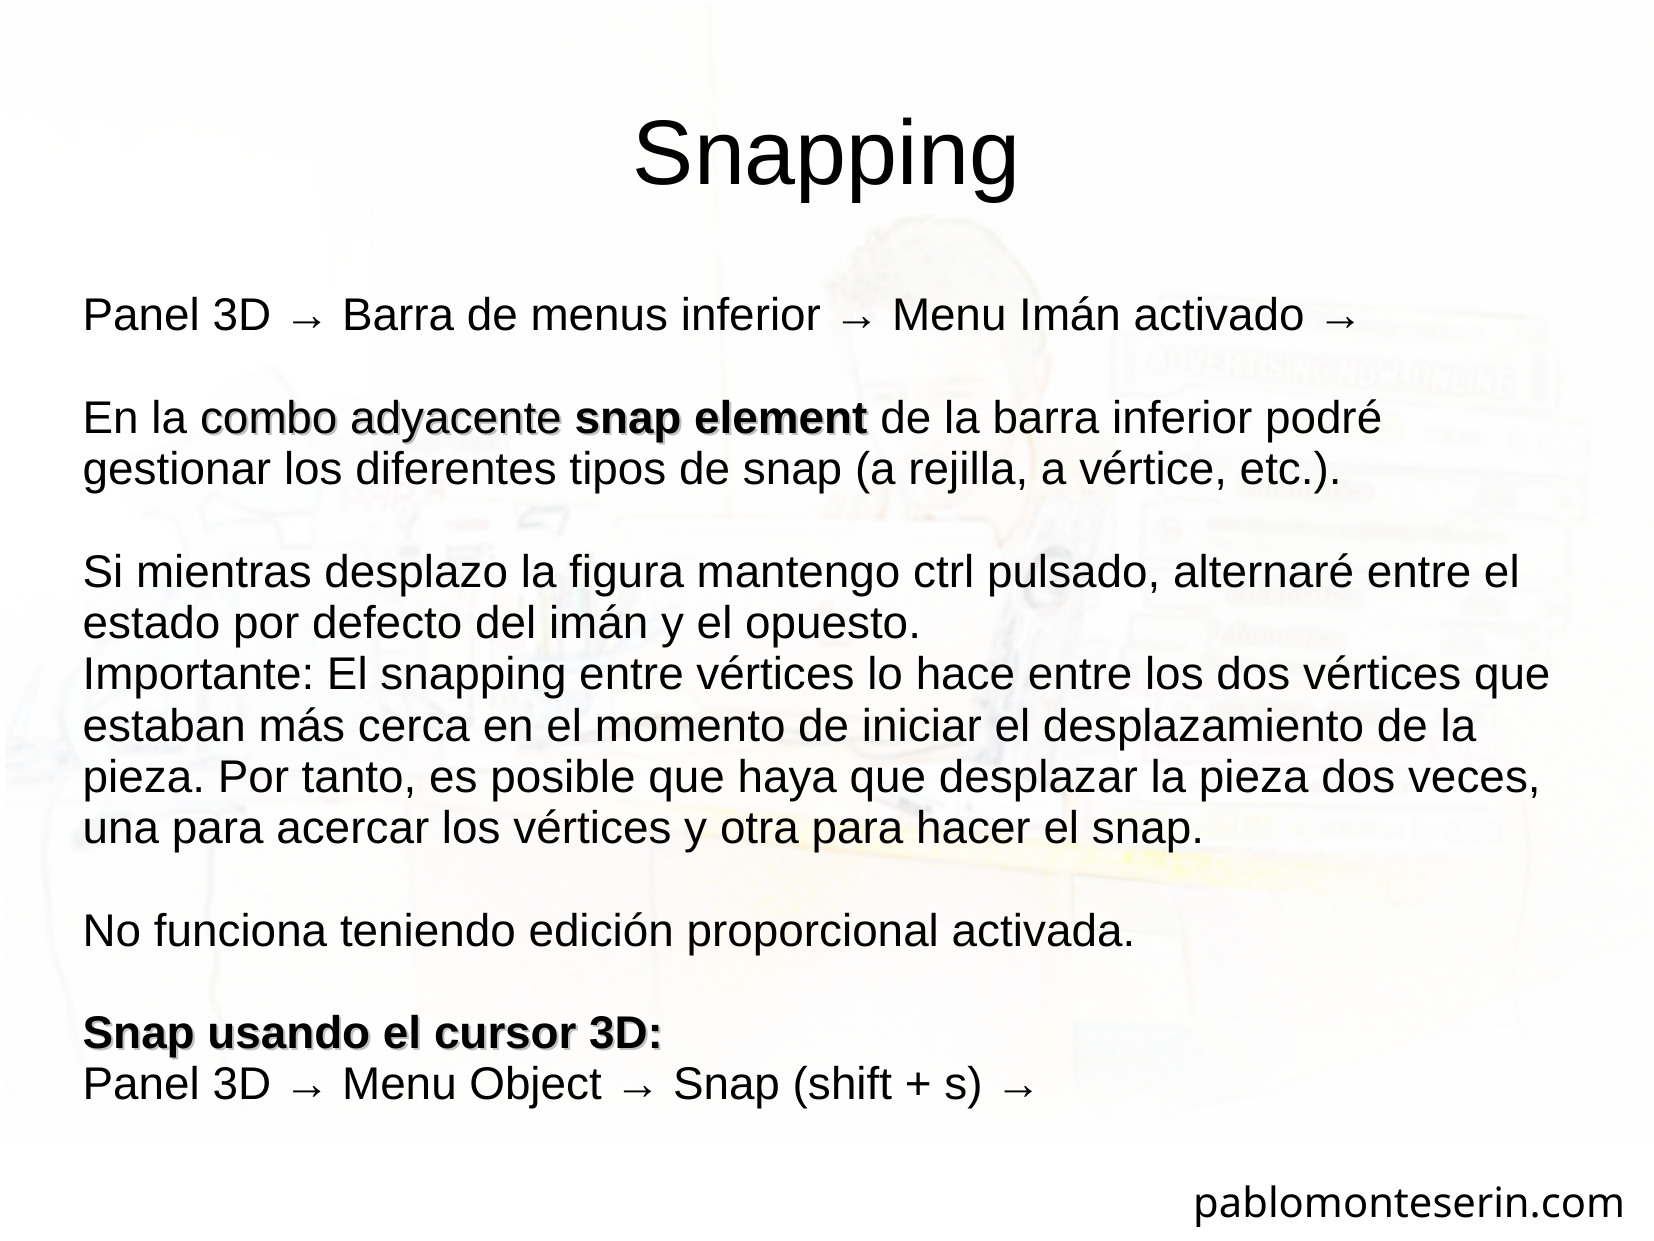

# Snapping
Panel 3D → Barra de menus inferior → Menu Imán activado →
En la combo adyacente snap element de la barra inferior podré gestionar los diferentes tipos de snap (a rejilla, a vértice, etc.).
Si mientras desplazo la figura mantengo ctrl pulsado, alternaré entre el estado por defecto del imán y el opuesto.
Importante: El snapping entre vértices lo hace entre los dos vértices que estaban más cerca en el momento de iniciar el desplazamiento de la pieza. Por tanto, es posible que haya que desplazar la pieza dos veces, una para acercar los vértices y otra para hacer el snap.
No funciona teniendo edición proporcional activada.
Snap usando el cursor 3D:
Panel 3D → Menu Object → Snap (shift + s) →